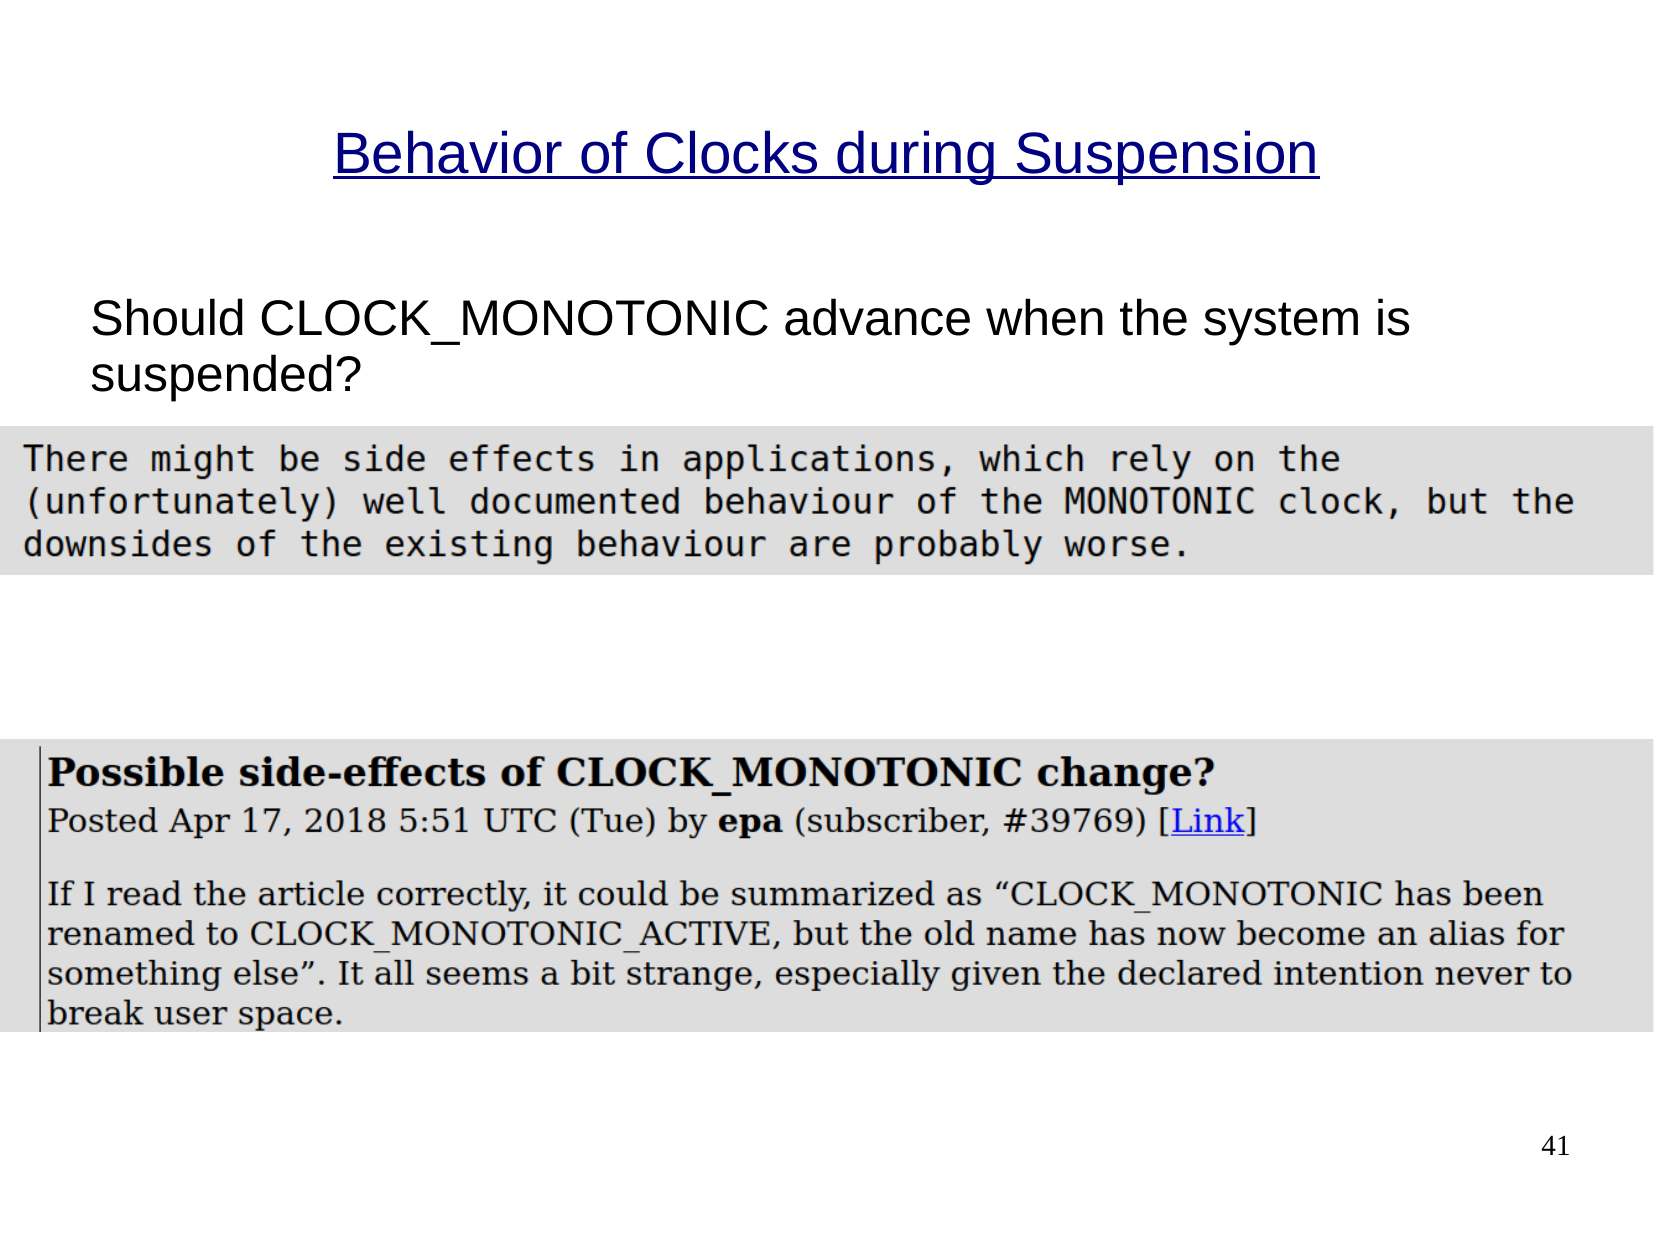

# Behavior of Clocks during Suspension
Should CLOCK_MONOTONIC advance when the system is suspended?
41